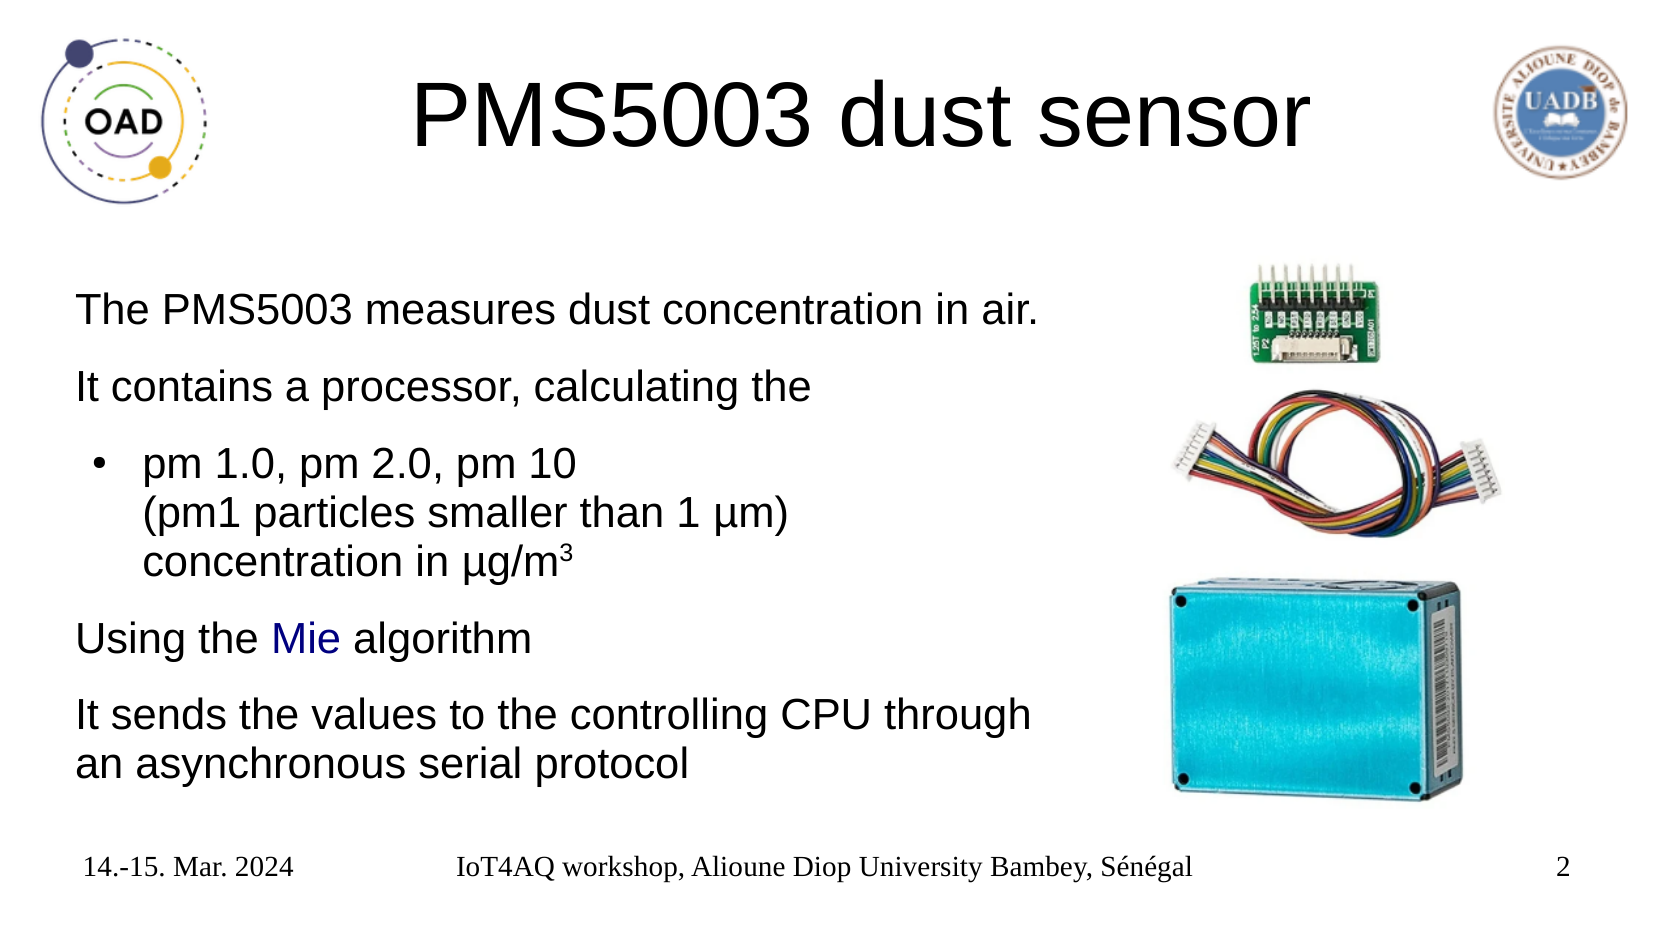

# PMS5003 dust sensor
The PMS5003 measures dust concentration in air.
It contains a processor, calculating the
pm 1.0, pm 2.0, pm 10
(pm1 particles smaller than 1 µm)
concentration in µg/m3
Using the Mie algorithm
It sends the values to the controlling CPU through an asynchronous serial protocol
14.-15. Mar. 2024
IoT4AQ workshop, Alioune Diop University Bambey, Sénégal
2